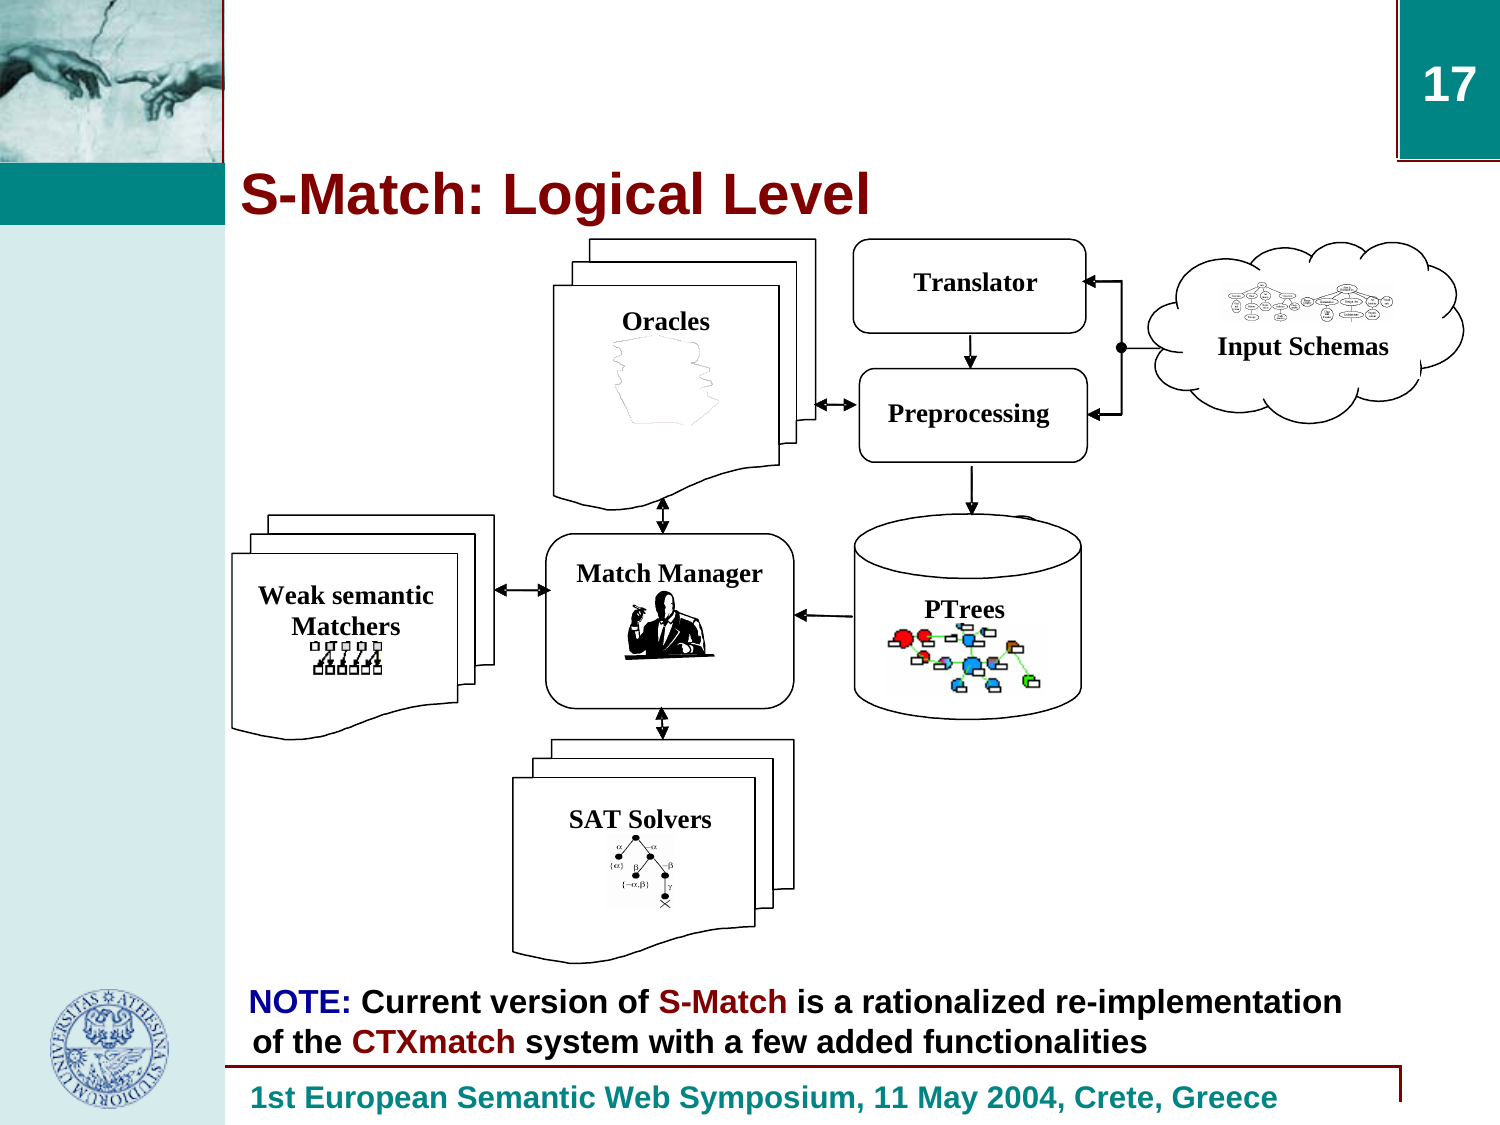

17
# S-Match: Logical Level
 NOTE: Current version of S-Match is a rationalized re-implementation of the CTXmatch system with a few added functionalities